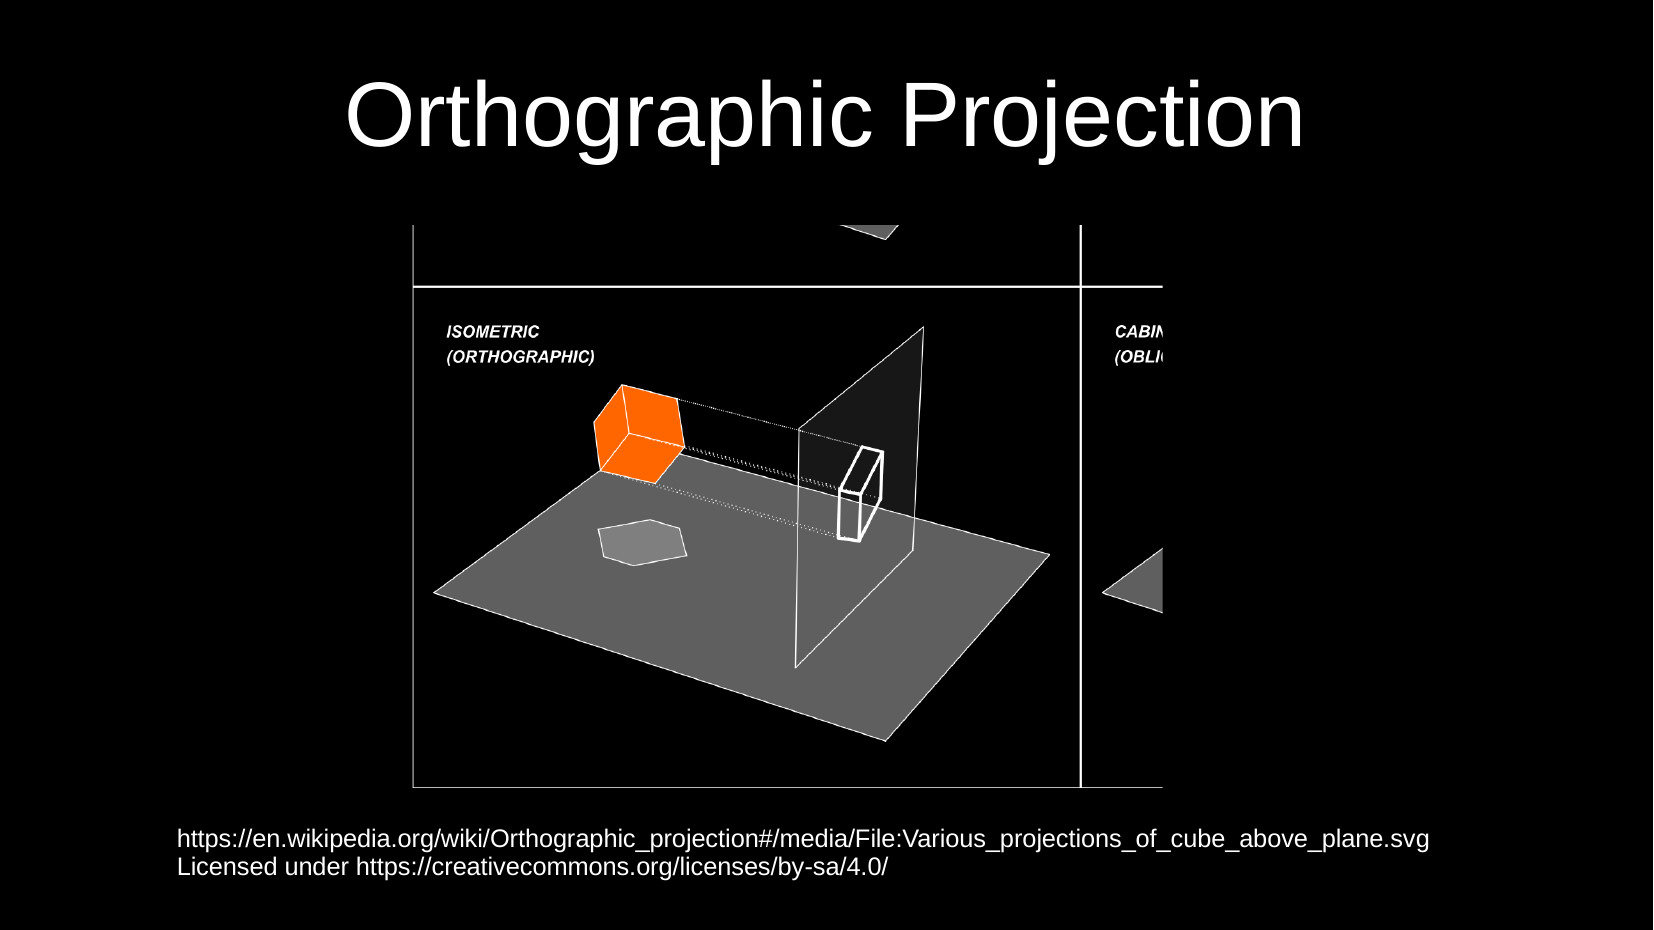

# Orthographic Projection
https://en.wikipedia.org/wiki/Orthographic_projection#/media/File:Various_projections_of_cube_above_plane.svg
Licensed under https://creativecommons.org/licenses/by-sa/4.0/